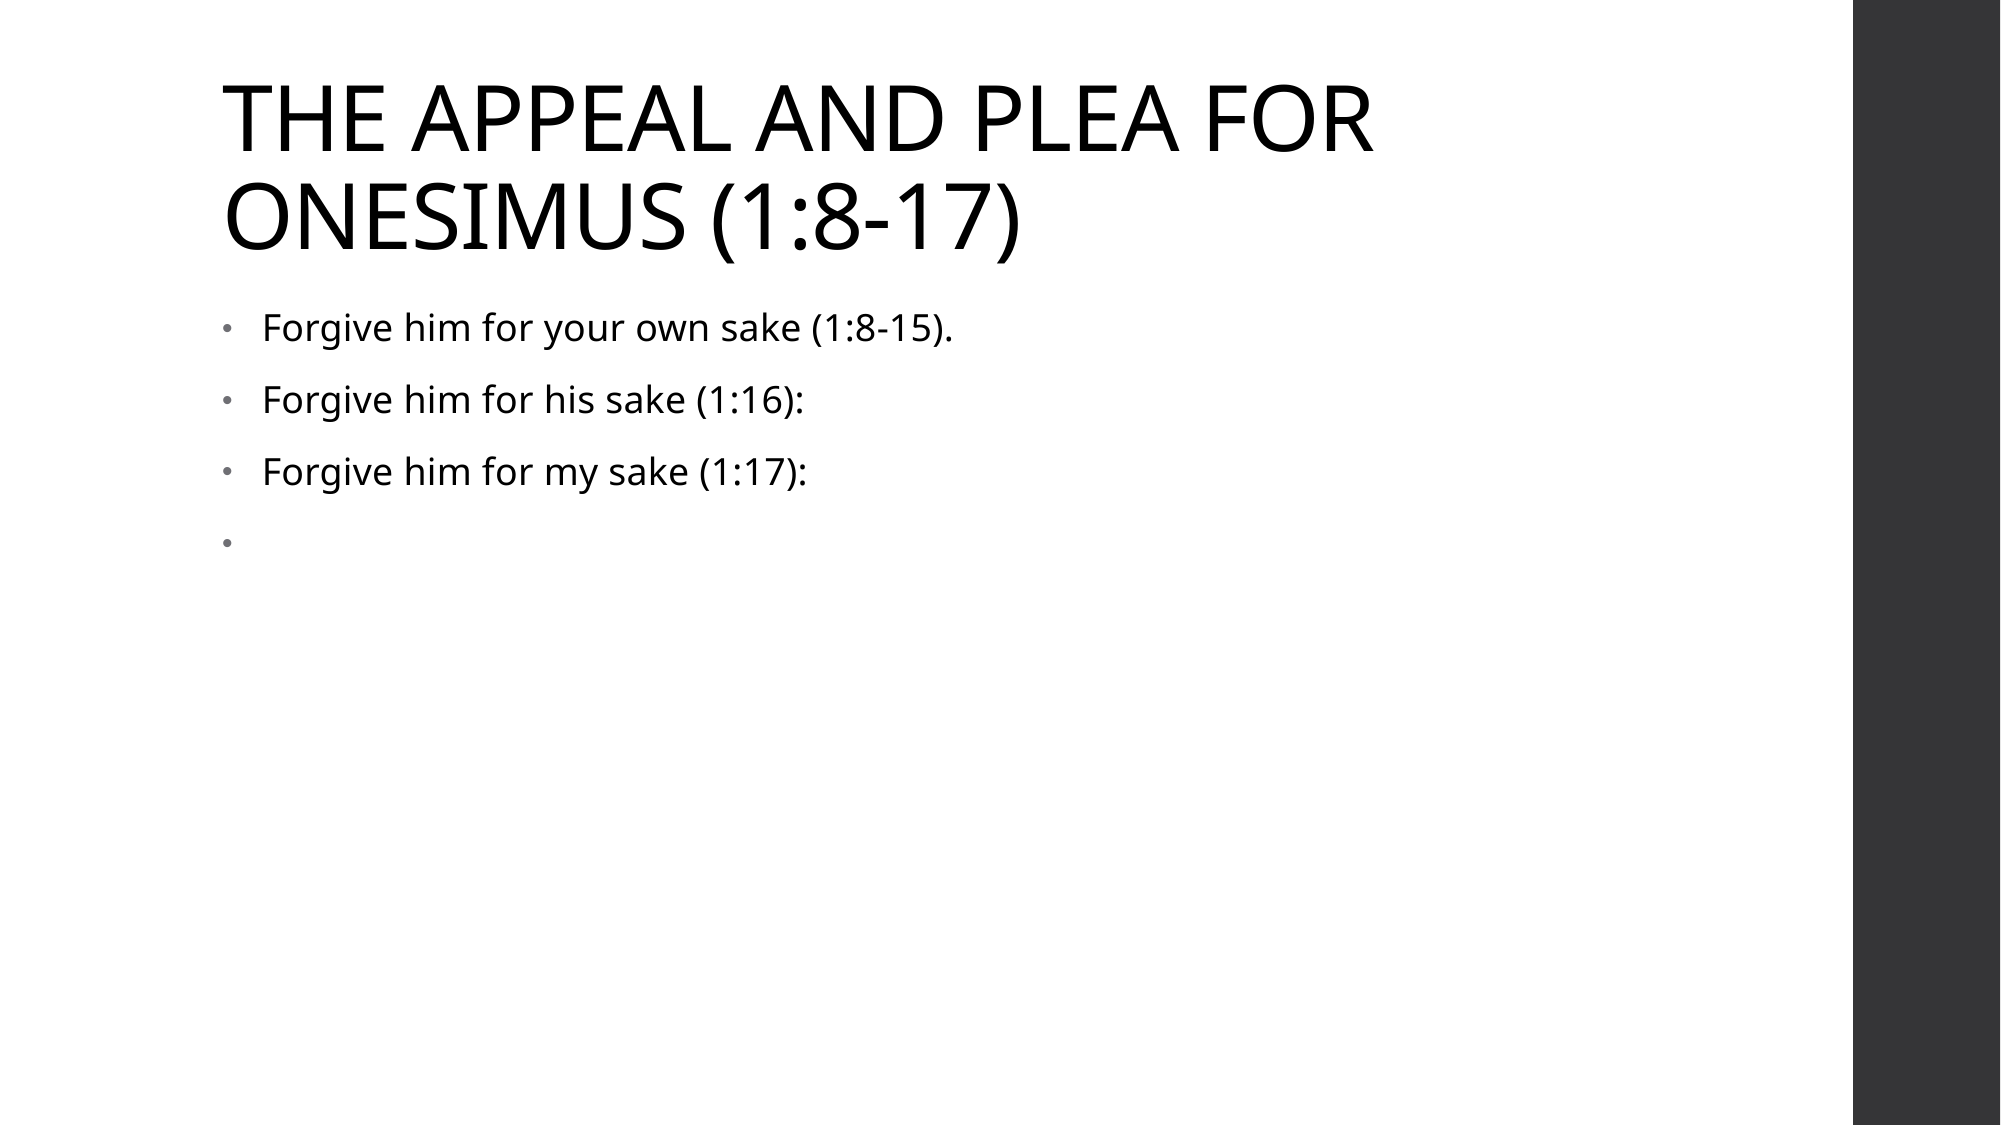

# THE APPEAL AND PLEA FOR ONESIMUS (1:8-17)
 Forgive him for your own sake (1:8-15).
 Forgive him for his sake (1:16):
 Forgive him for my sake (1:17):